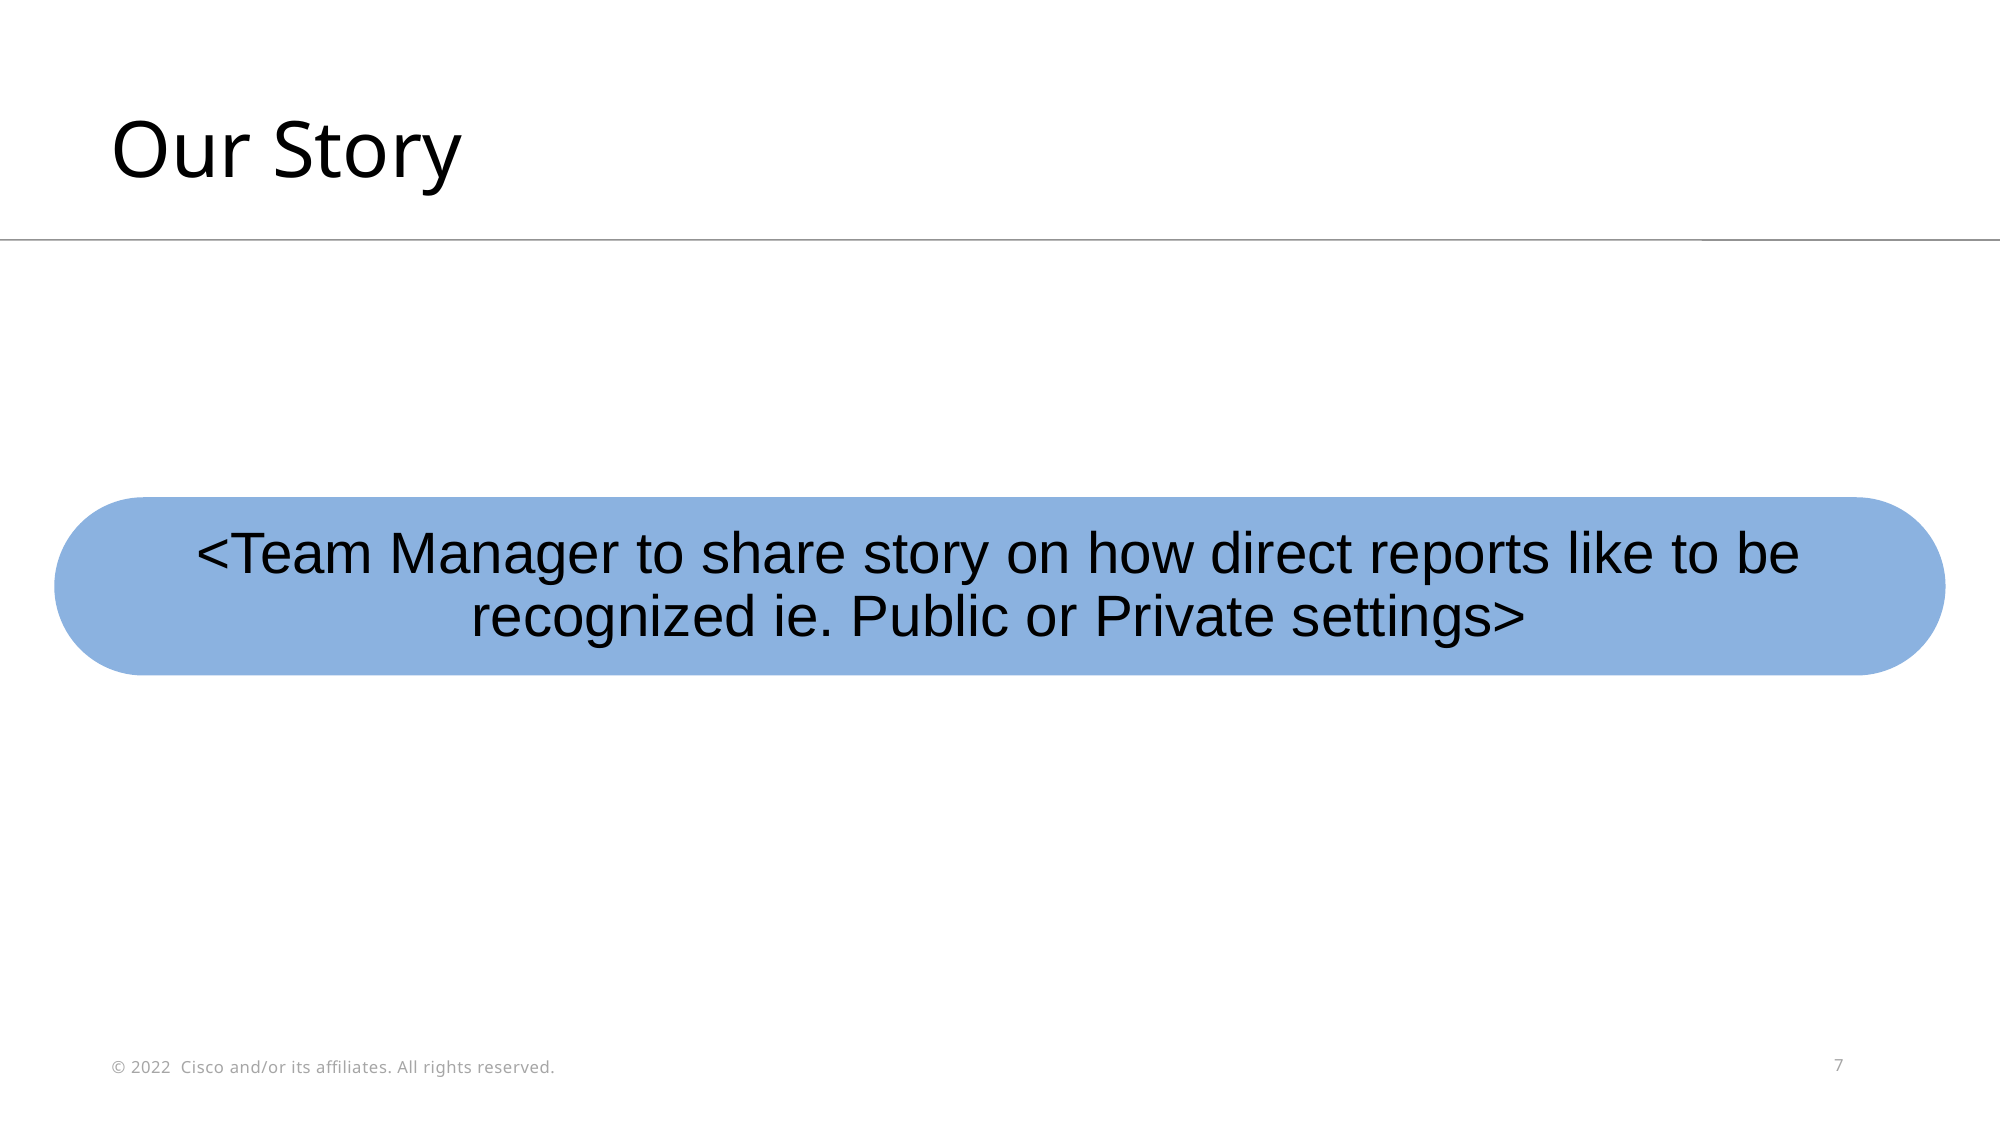

# Our Story
<Team Manager to share story on how direct reports like to be recognized ie. Public or Private settings>